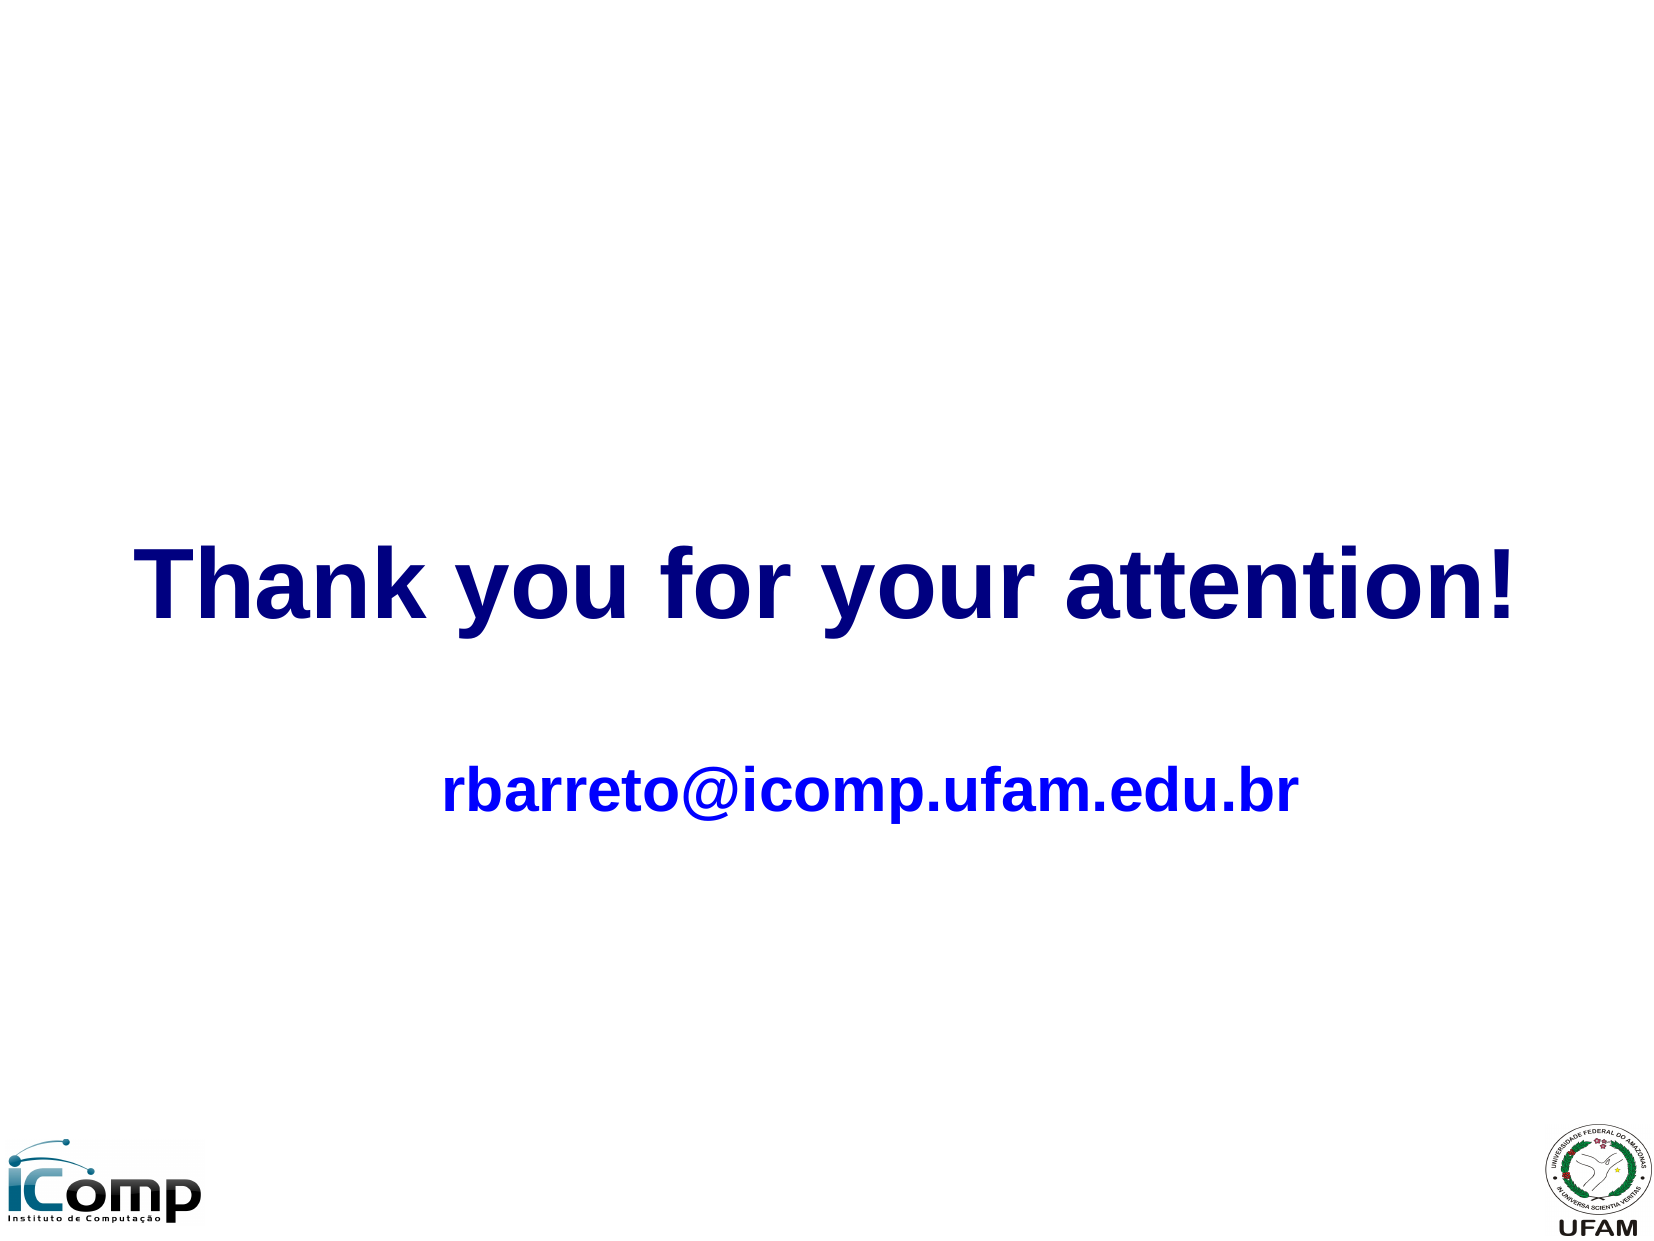

# Thank you for your attention!
rbarreto@icomp.ufam.edu.br